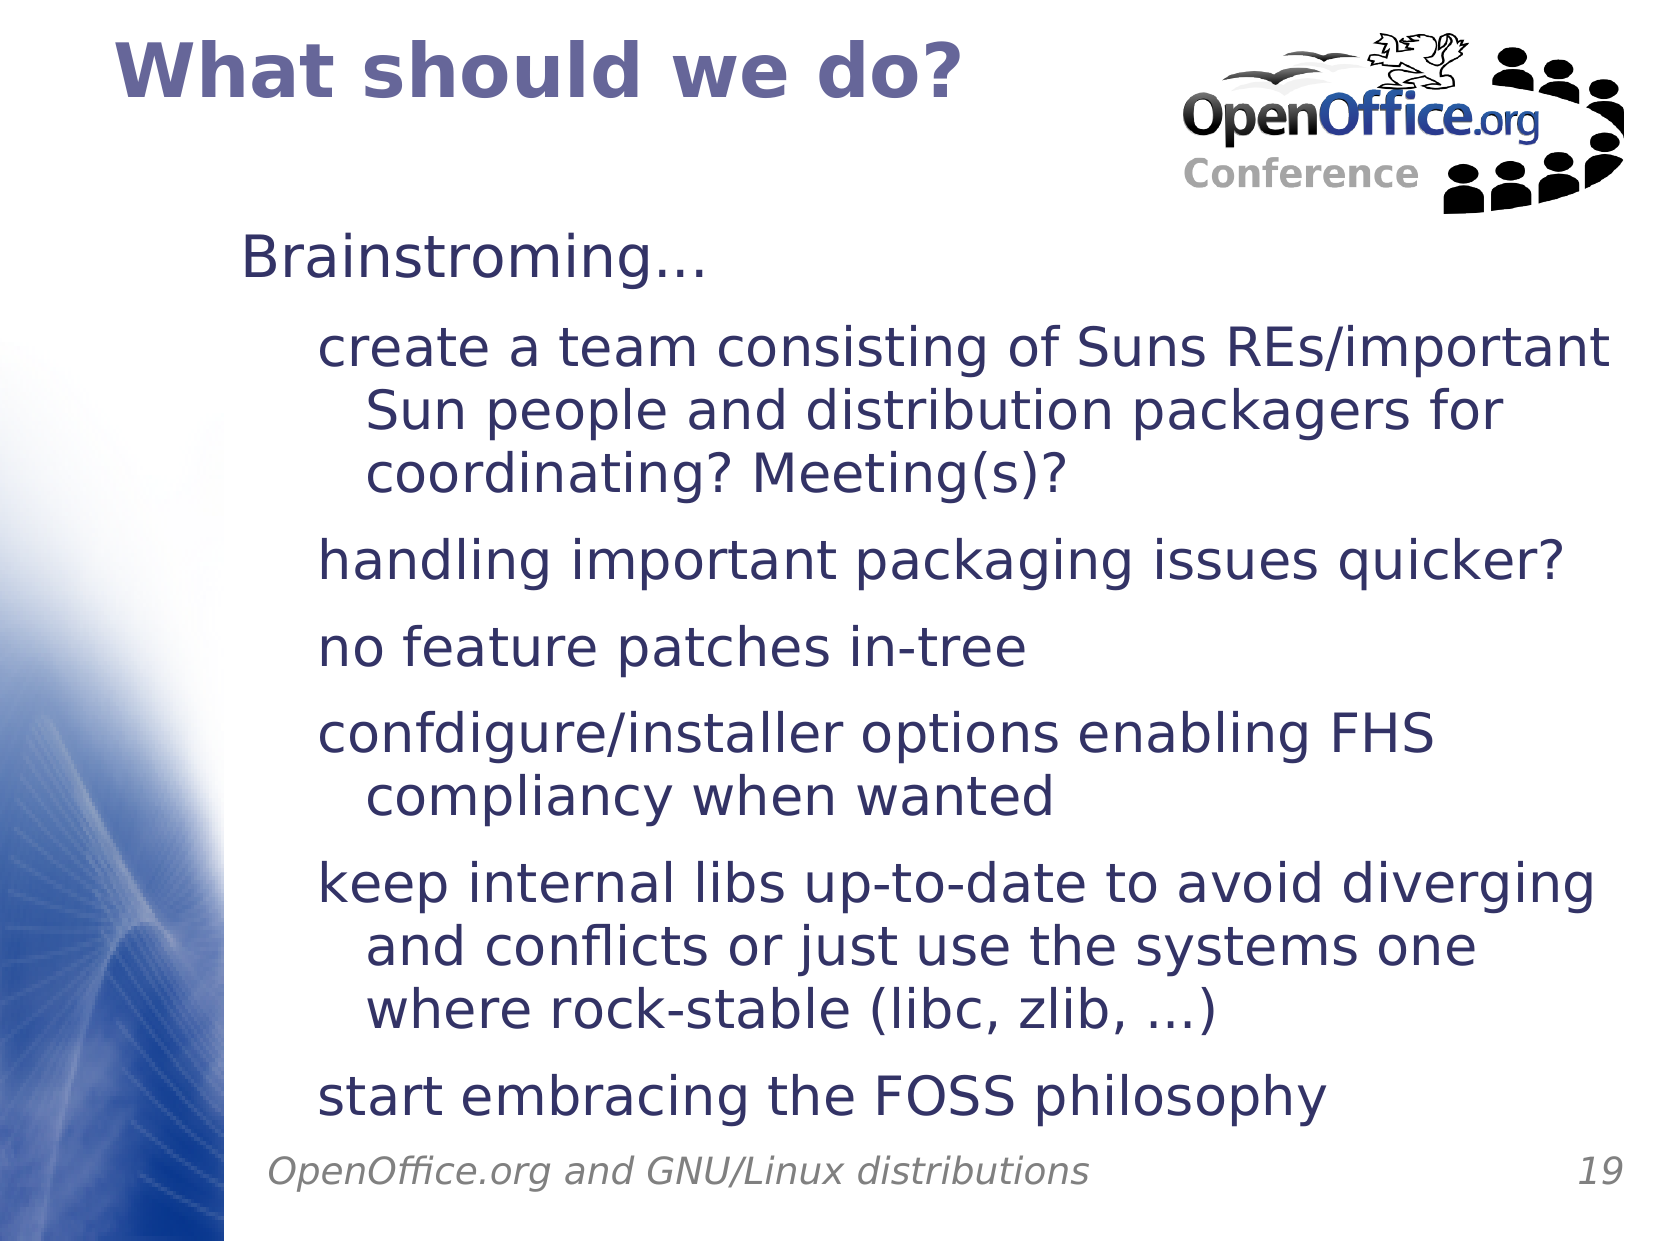

# What should we do?
Brainstroming...
create a team consisting of Suns REs/important Sun people and distribution packagers for coordinating? Meeting(s)?
handling important packaging issues quicker?
no feature patches in-tree
confdigure/installer options enabling FHS compliancy when wanted
keep internal libs up-to-date to avoid diverging and conflicts or just use the systems one where rock-stable (libc, zlib, ...)
start embracing the FOSS philosophy